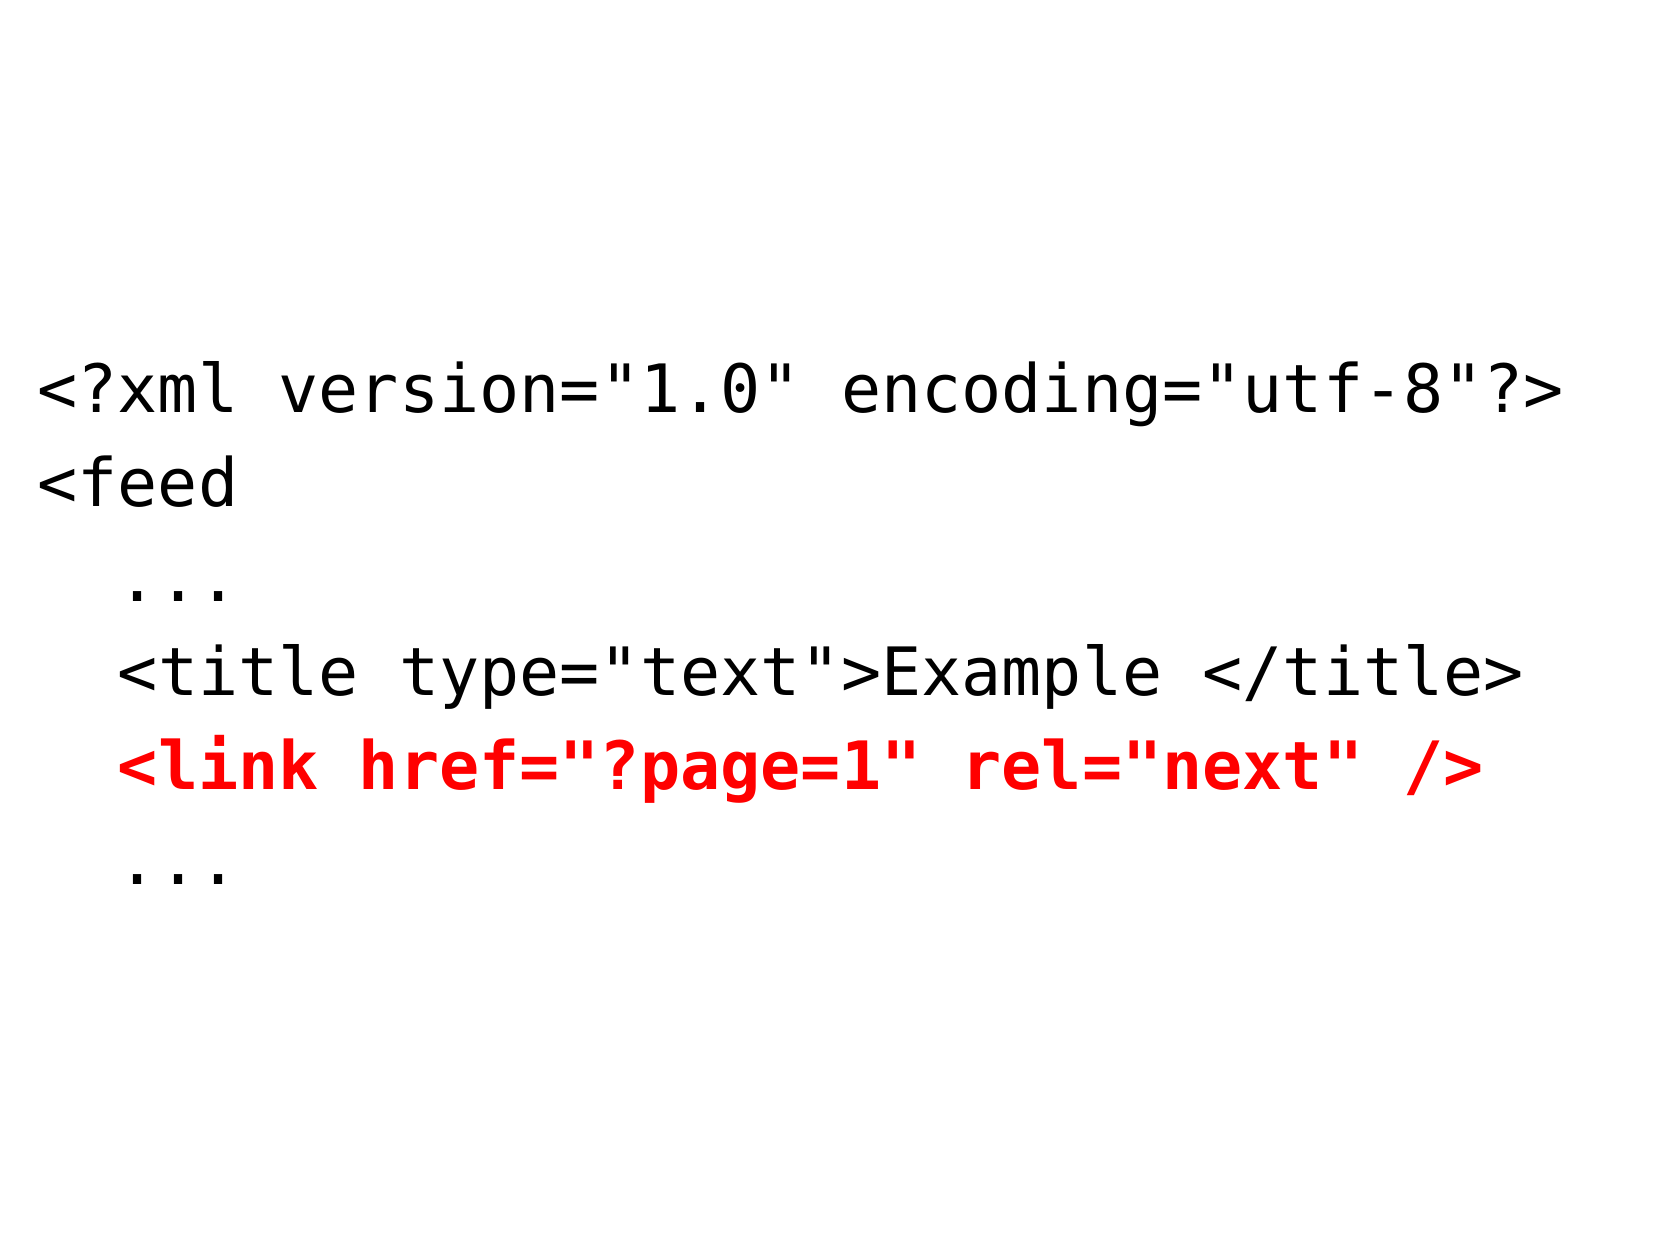

# <?xml version="1.0" encoding="utf-8"?>
<feed
 ...
 <title type="text">Example </title>
 <link href="?page=1" rel="next" />
 ...